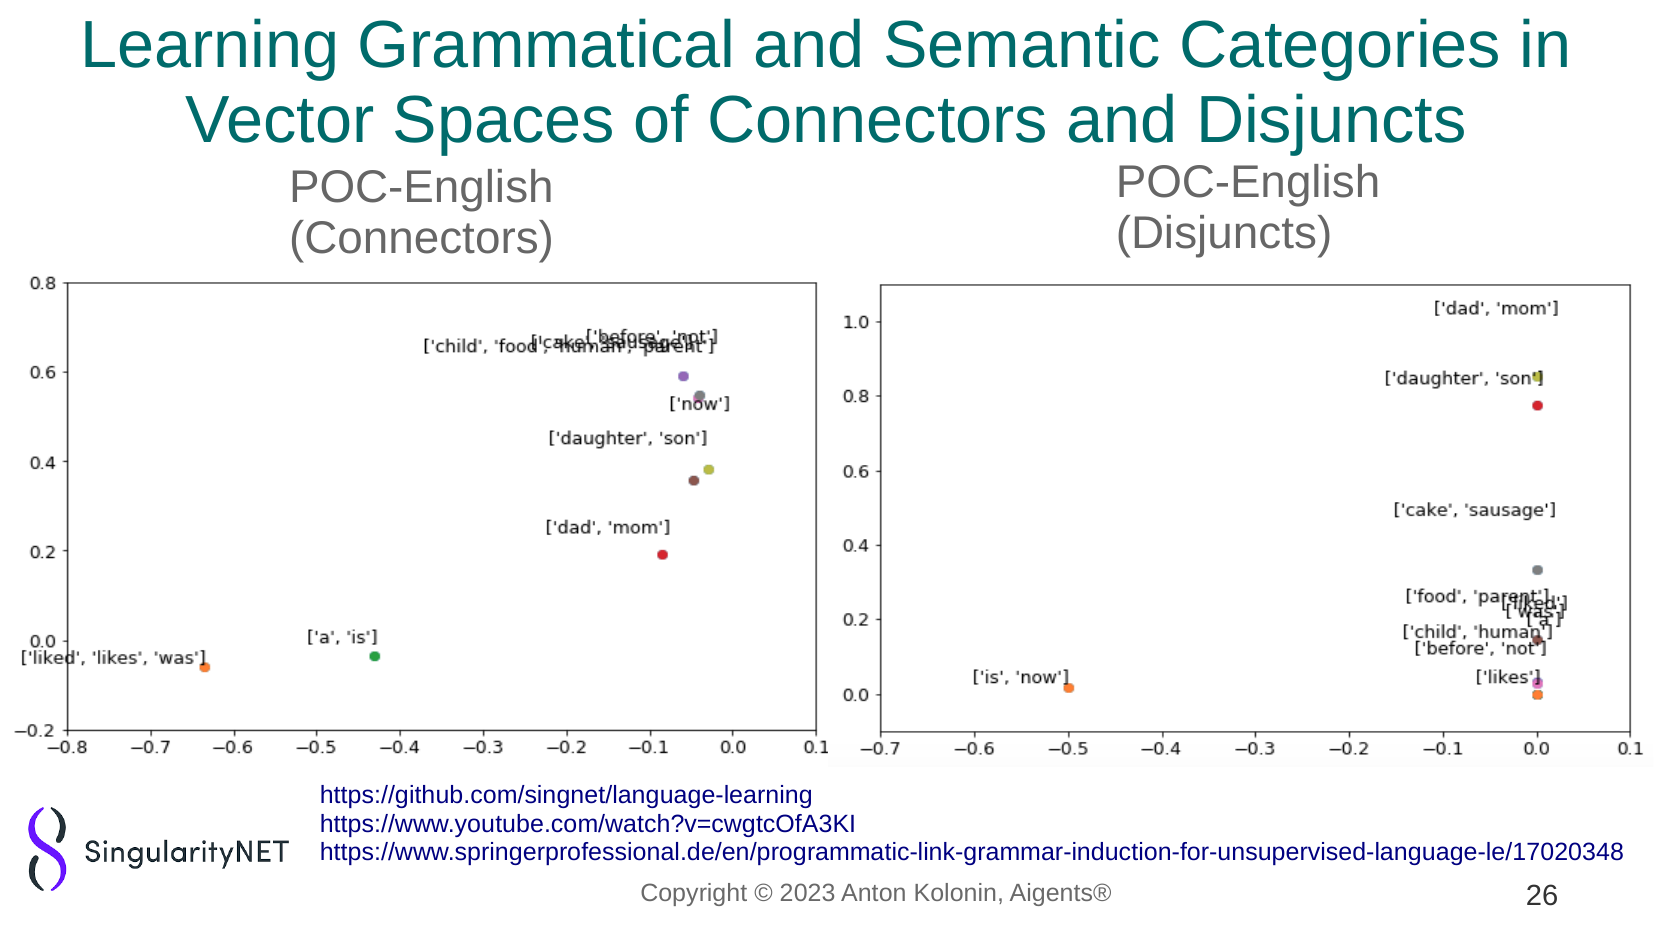

Learning Grammatical and Semantic Categories in Vector Spaces of Connectors and Disjuncts
POC-English
(Disjuncts)
POC-English
(Connectors)
https://github.com/singnet/language-learning
https://www.youtube.com/watch?v=cwgtcOfA3KI
https://www.springerprofessional.de/en/programmatic-link-grammar-induction-for-unsupervised-language-le/17020348
Copyright © 2023 Anton Kolonin, Aigents®
26